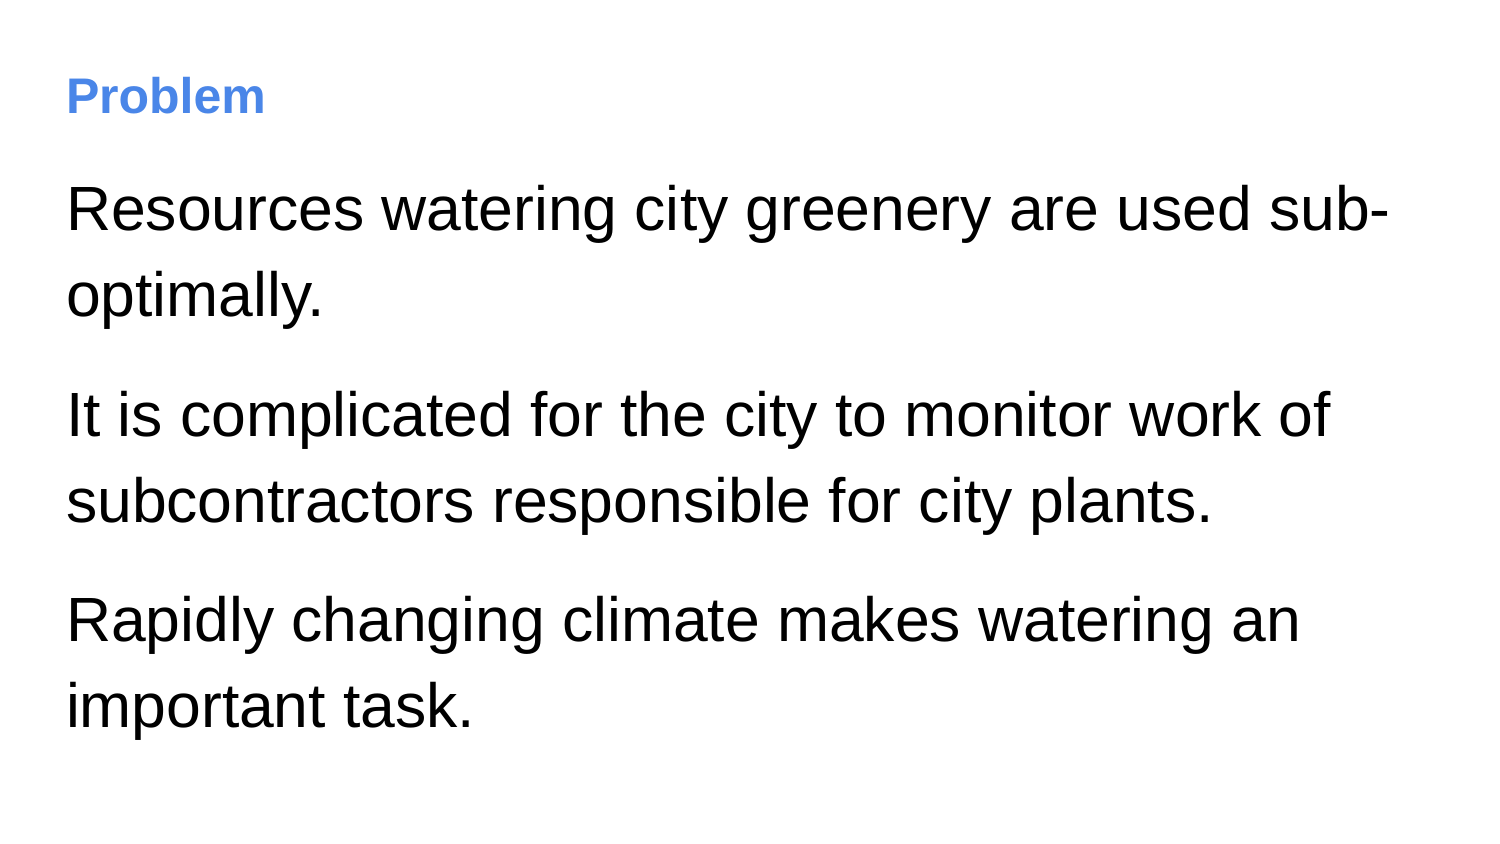

# Problem
Resources watering city greenery are used sub-optimally.
It is complicated for the city to monitor work of subcontractors responsible for city plants.
Rapidly changing climate makes watering an important task.